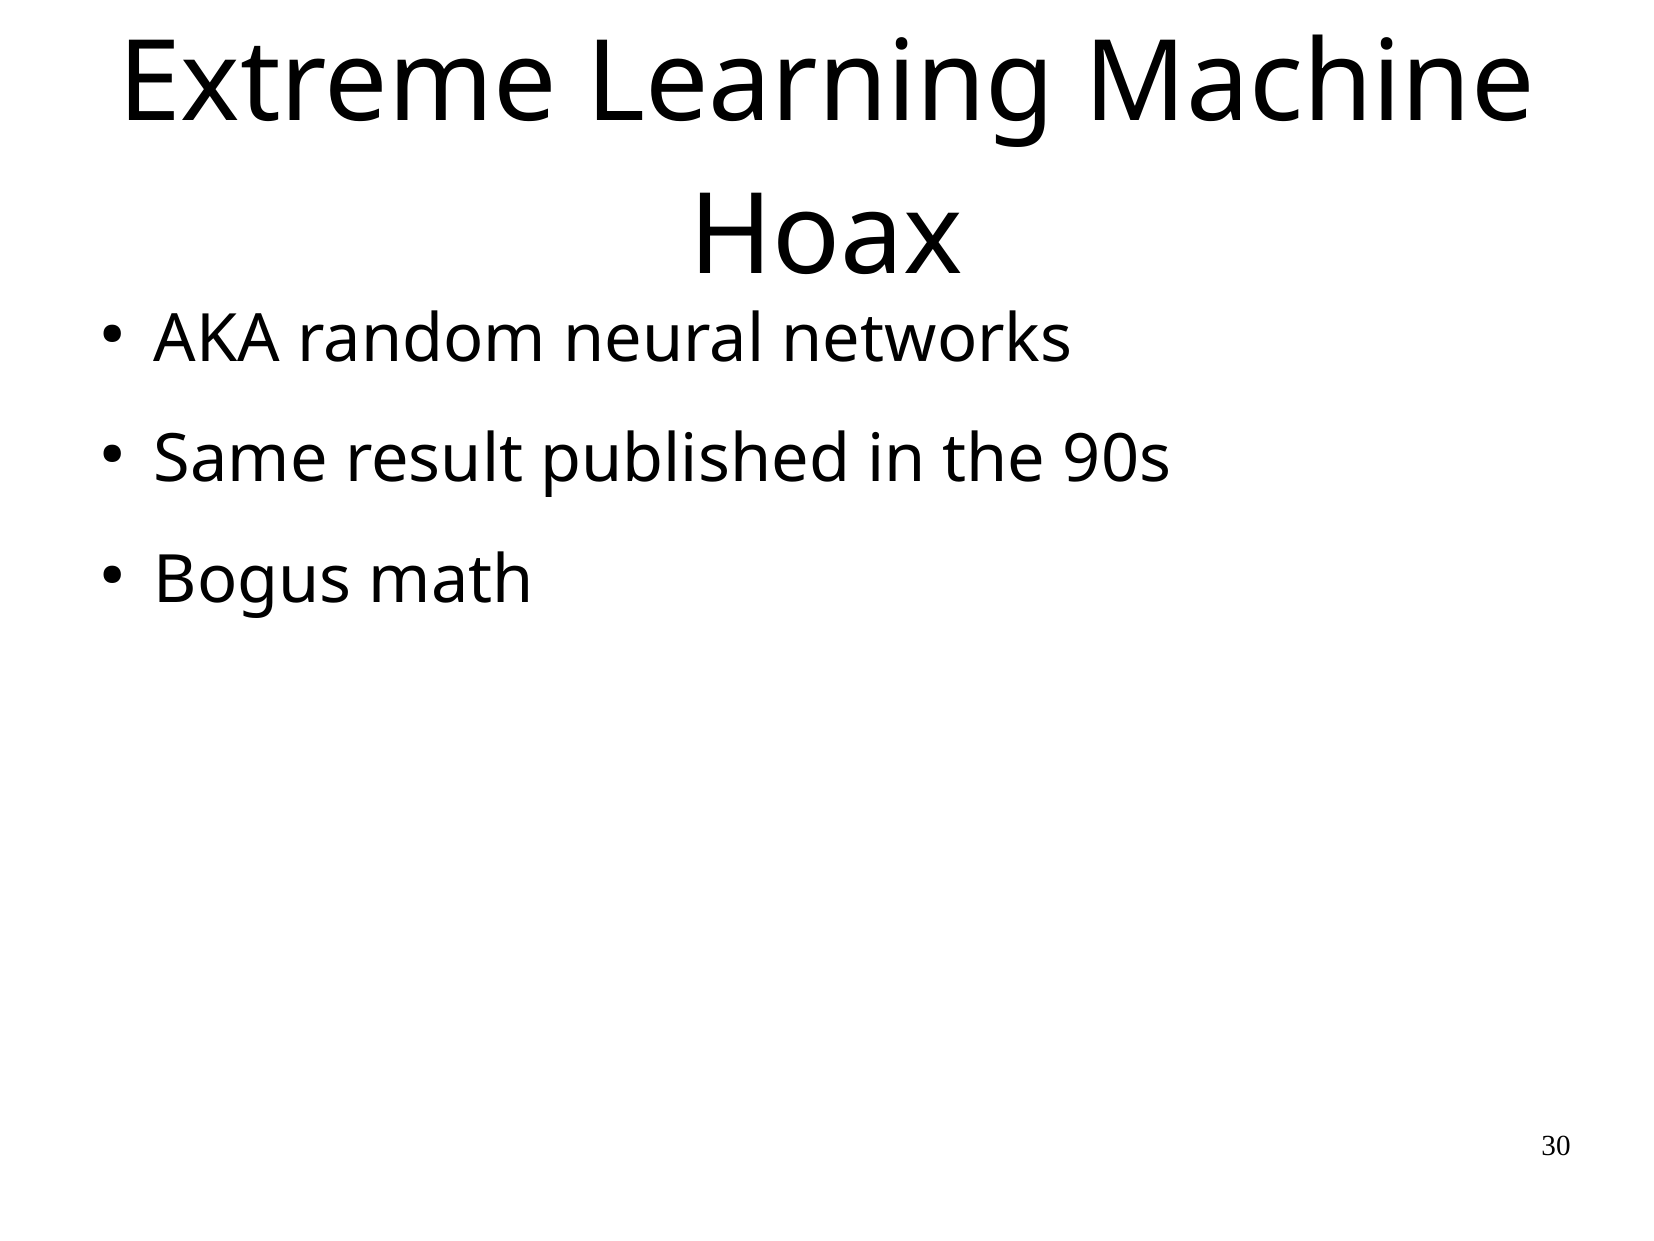

# Extreme Learning Machine Hoax
AKA random neural networks
Same result published in the 90s
Bogus math
30